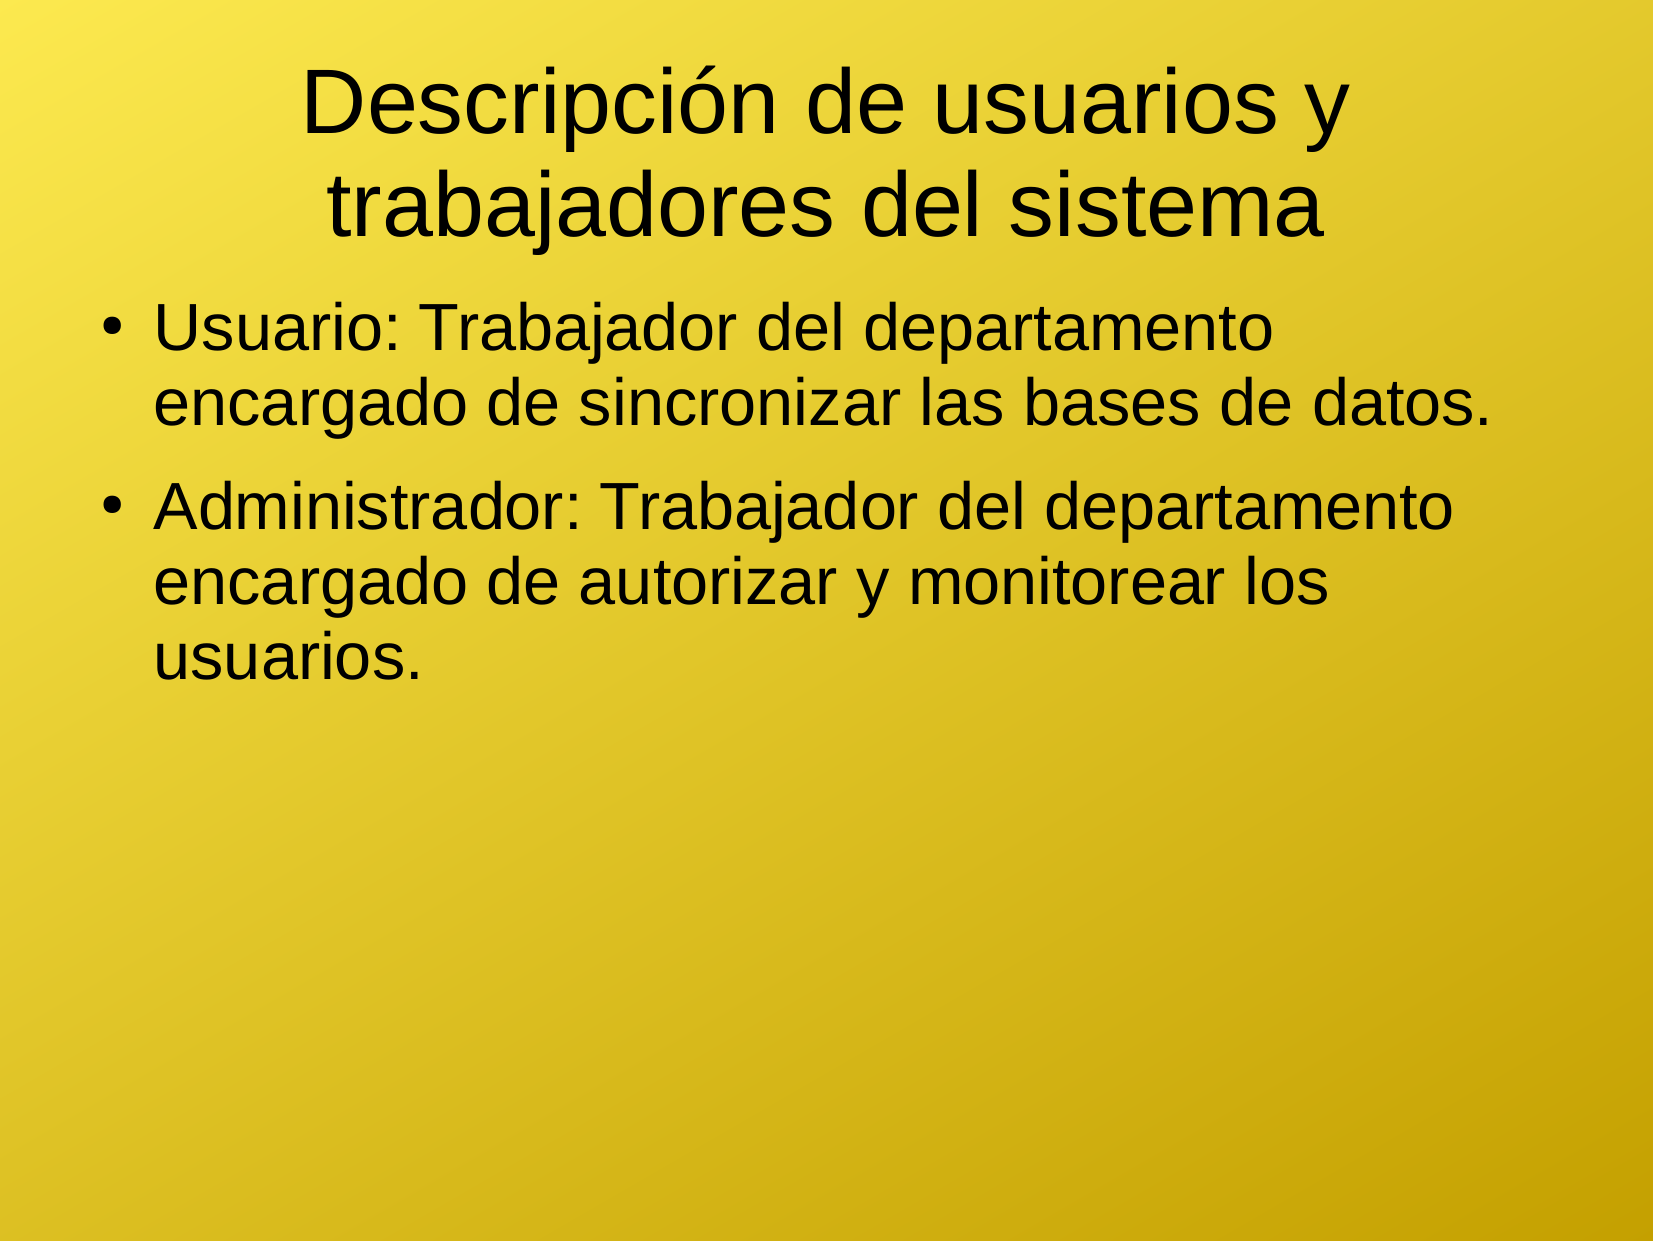

# Descripción de usuarios y trabajadores del sistema
Usuario: Trabajador del departamento encargado de sincronizar las bases de datos.
Administrador: Trabajador del departamento encargado de autorizar y monitorear los usuarios.